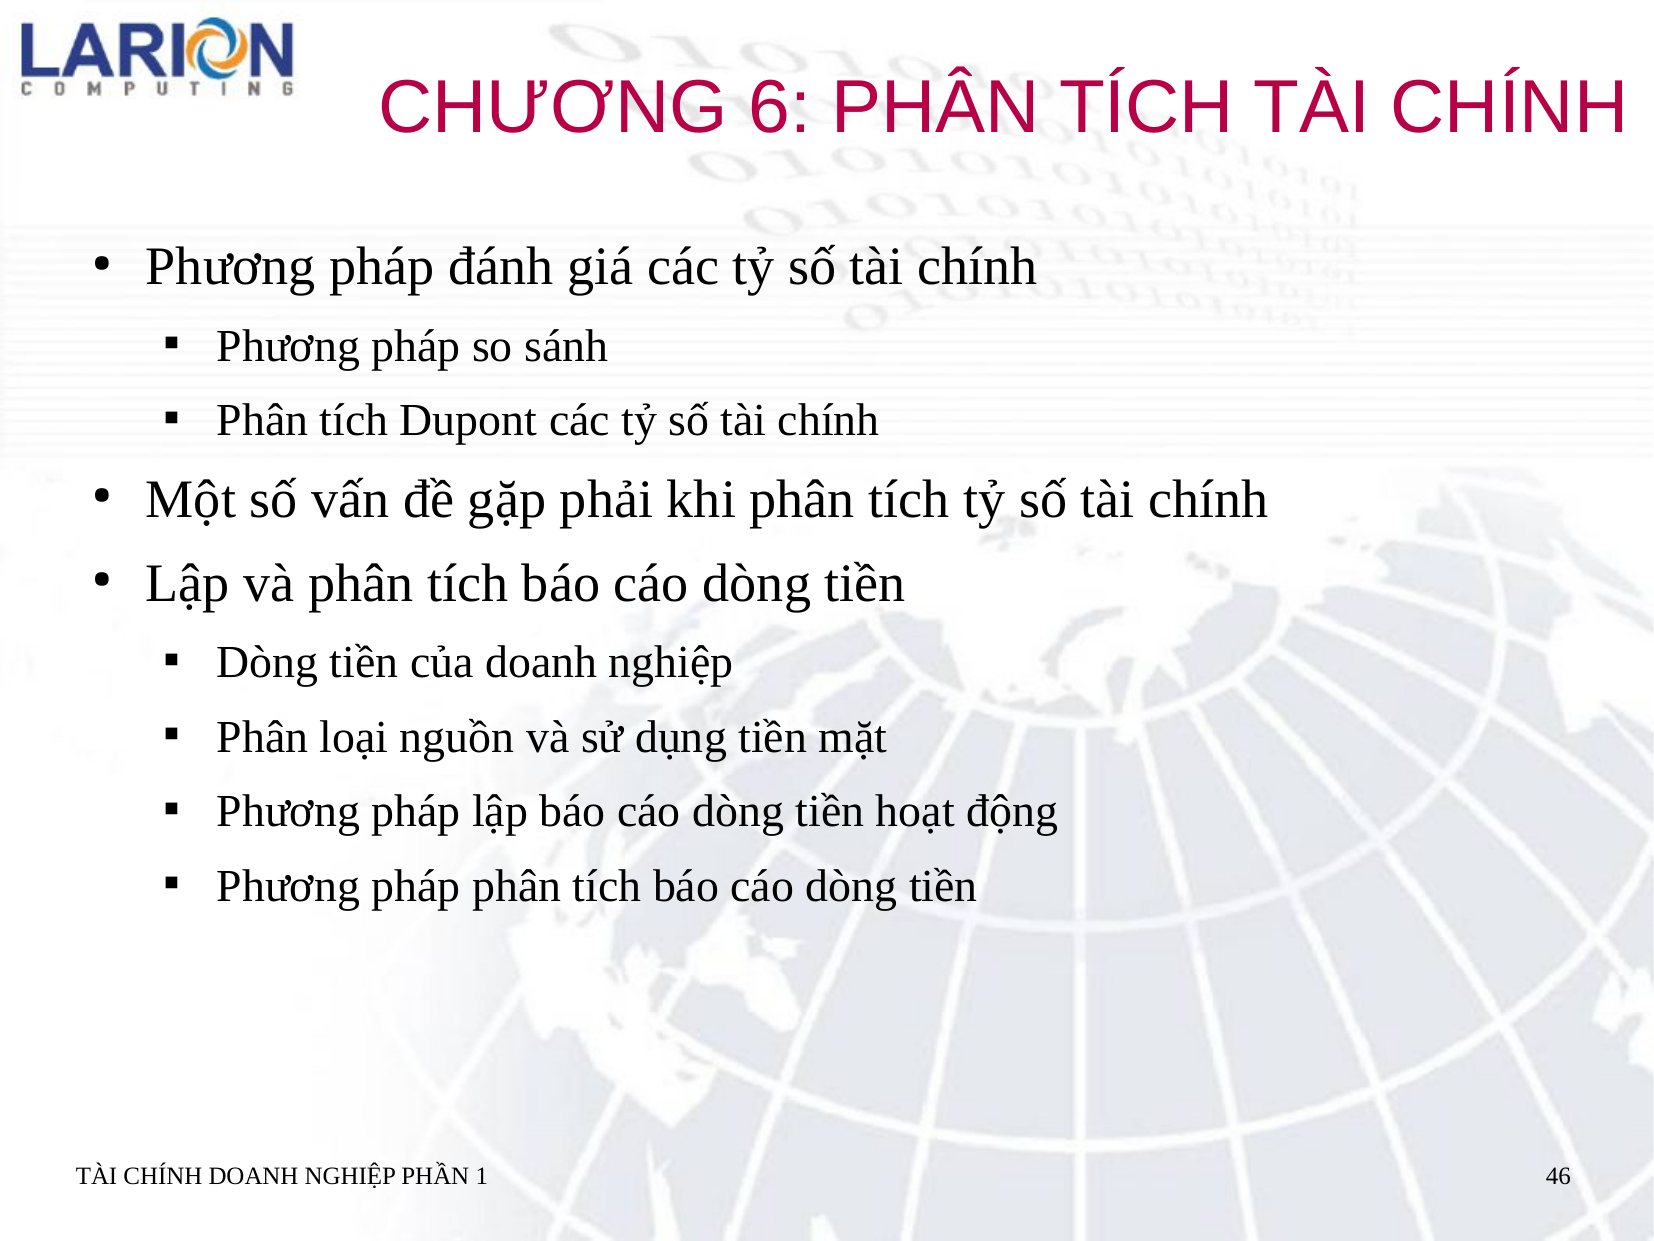

# CHƯƠNG 6: PHÂN TÍCH TÀI CHÍNH
Phương pháp đánh giá các tỷ số tài chính
Phương pháp so sánh
Phân tích Dupont các tỷ số tài chính
Một số vấn đề gặp phải khi phân tích tỷ số tài chính
Lập và phân tích báo cáo dòng tiền
Dòng tiền của doanh nghiệp
Phân loại nguồn và sử dụng tiền mặt
Phương pháp lập báo cáo dòng tiền hoạt động
Phương pháp phân tích báo cáo dòng tiền
TÀI CHÍNH DOANH NGHIỆP PHẦN 1
46